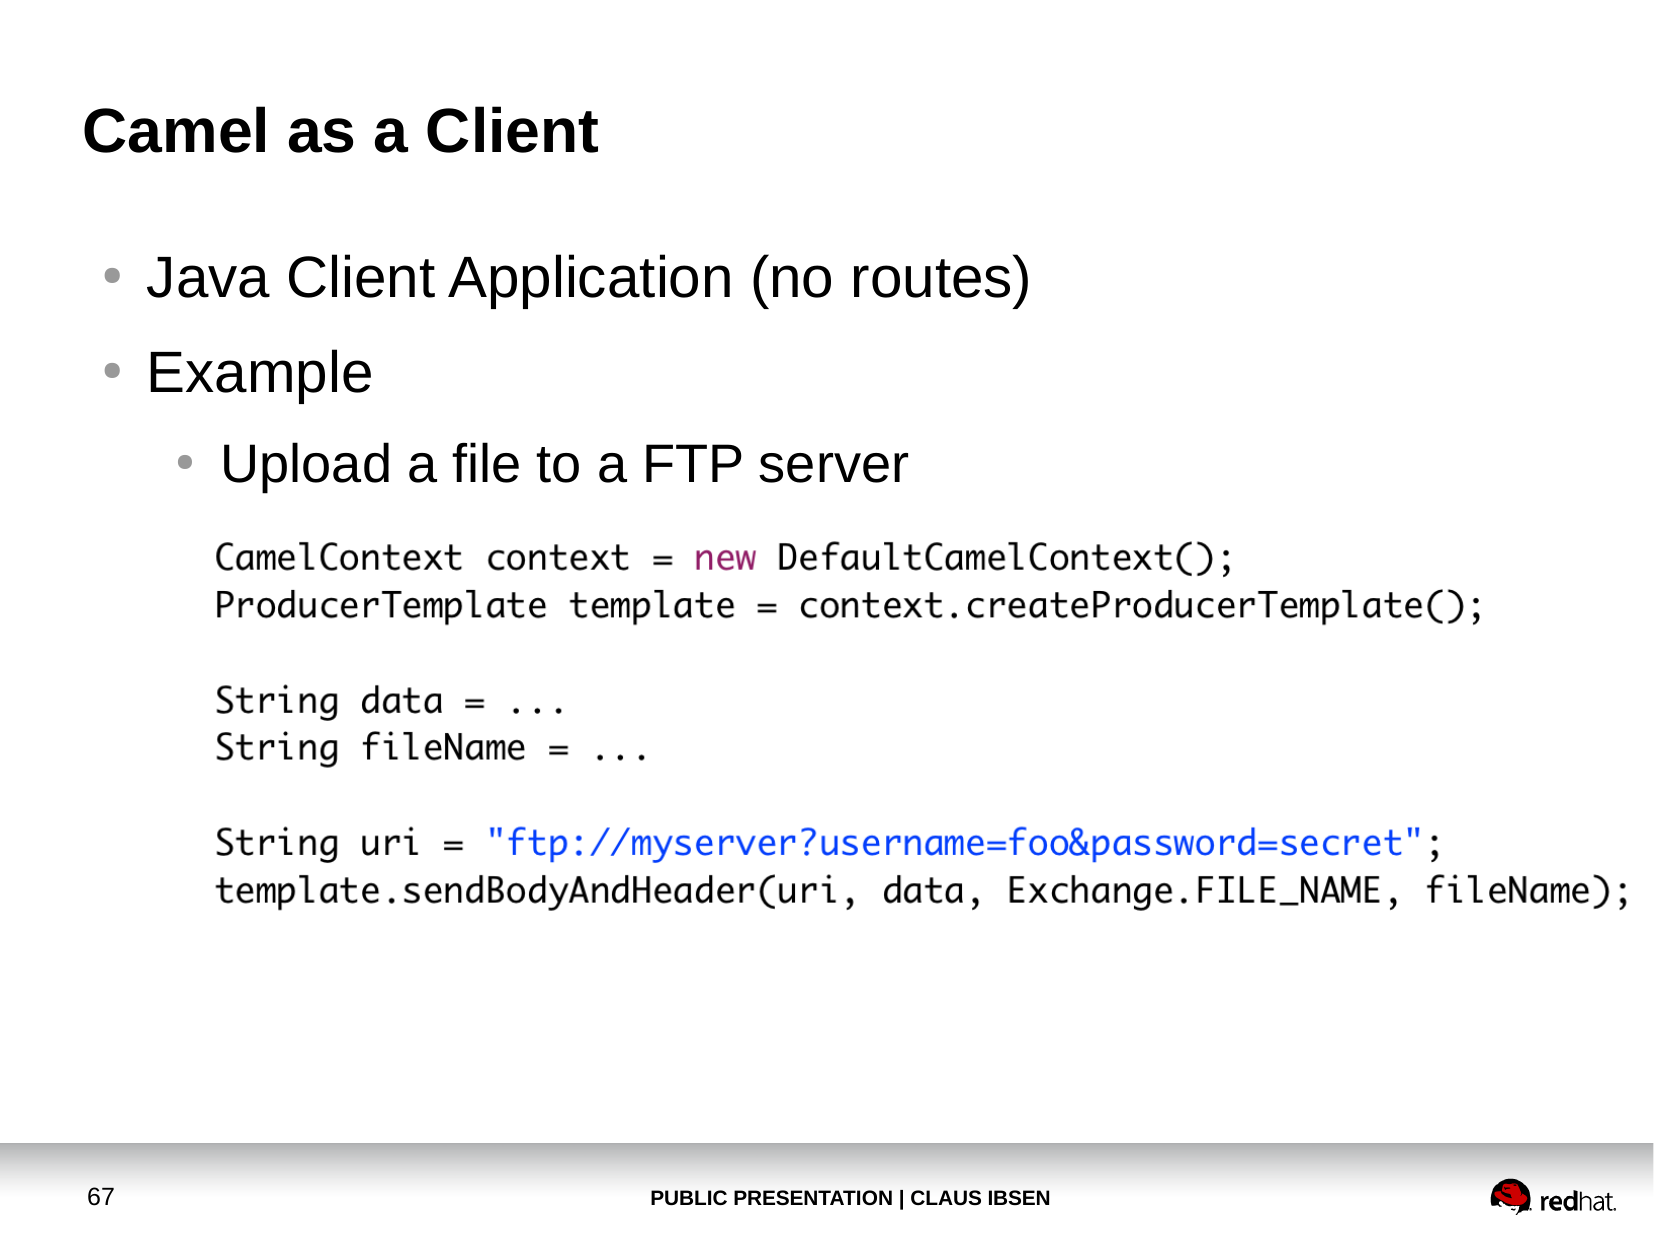

# Camel as a Client
Java Client Application (no routes)
Example
Upload a file to a FTP server